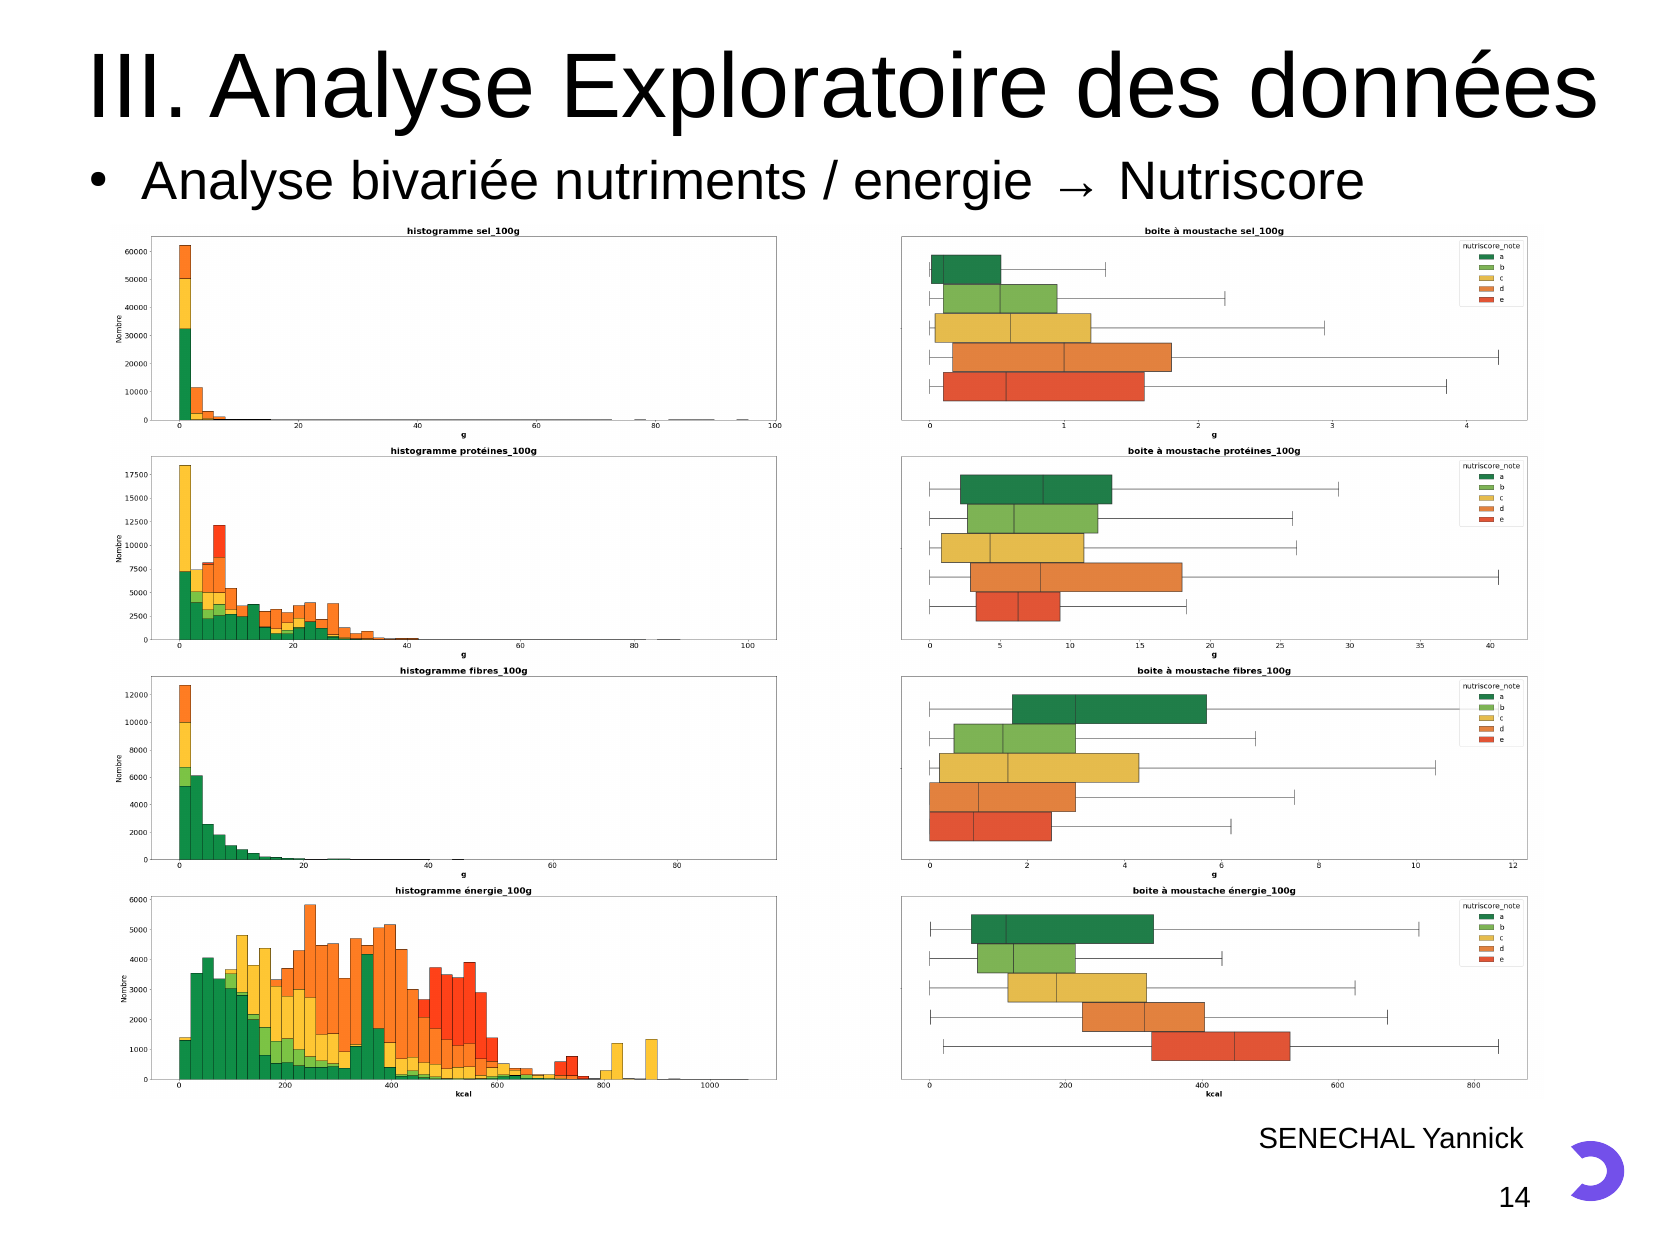

# III. Analyse Exploratoire des données
Analyse bivariée nutriments / energie → Nutriscore
SENECHAL Yannick
14